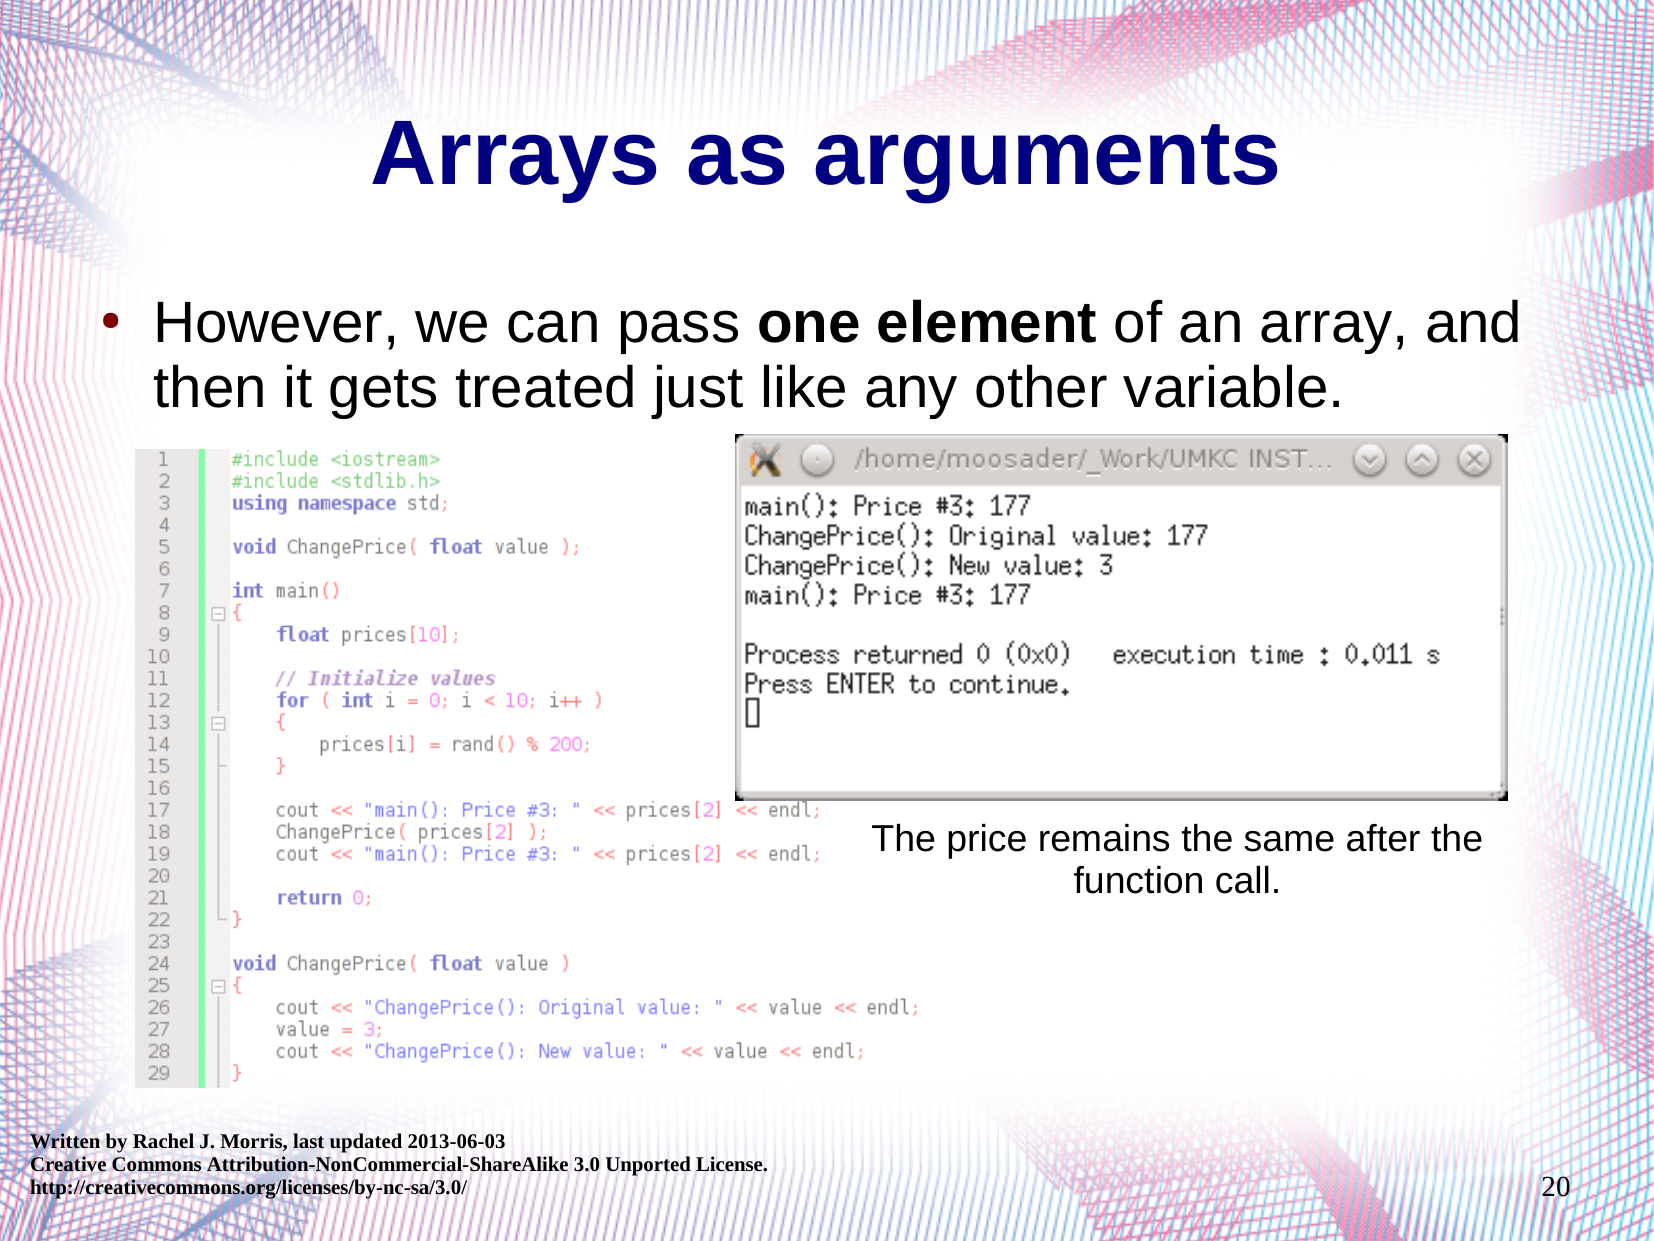

# Arrays as arguments
However, we can pass one element of an array, and then it gets treated just like any other variable.
The price remains the same after the function call.
20